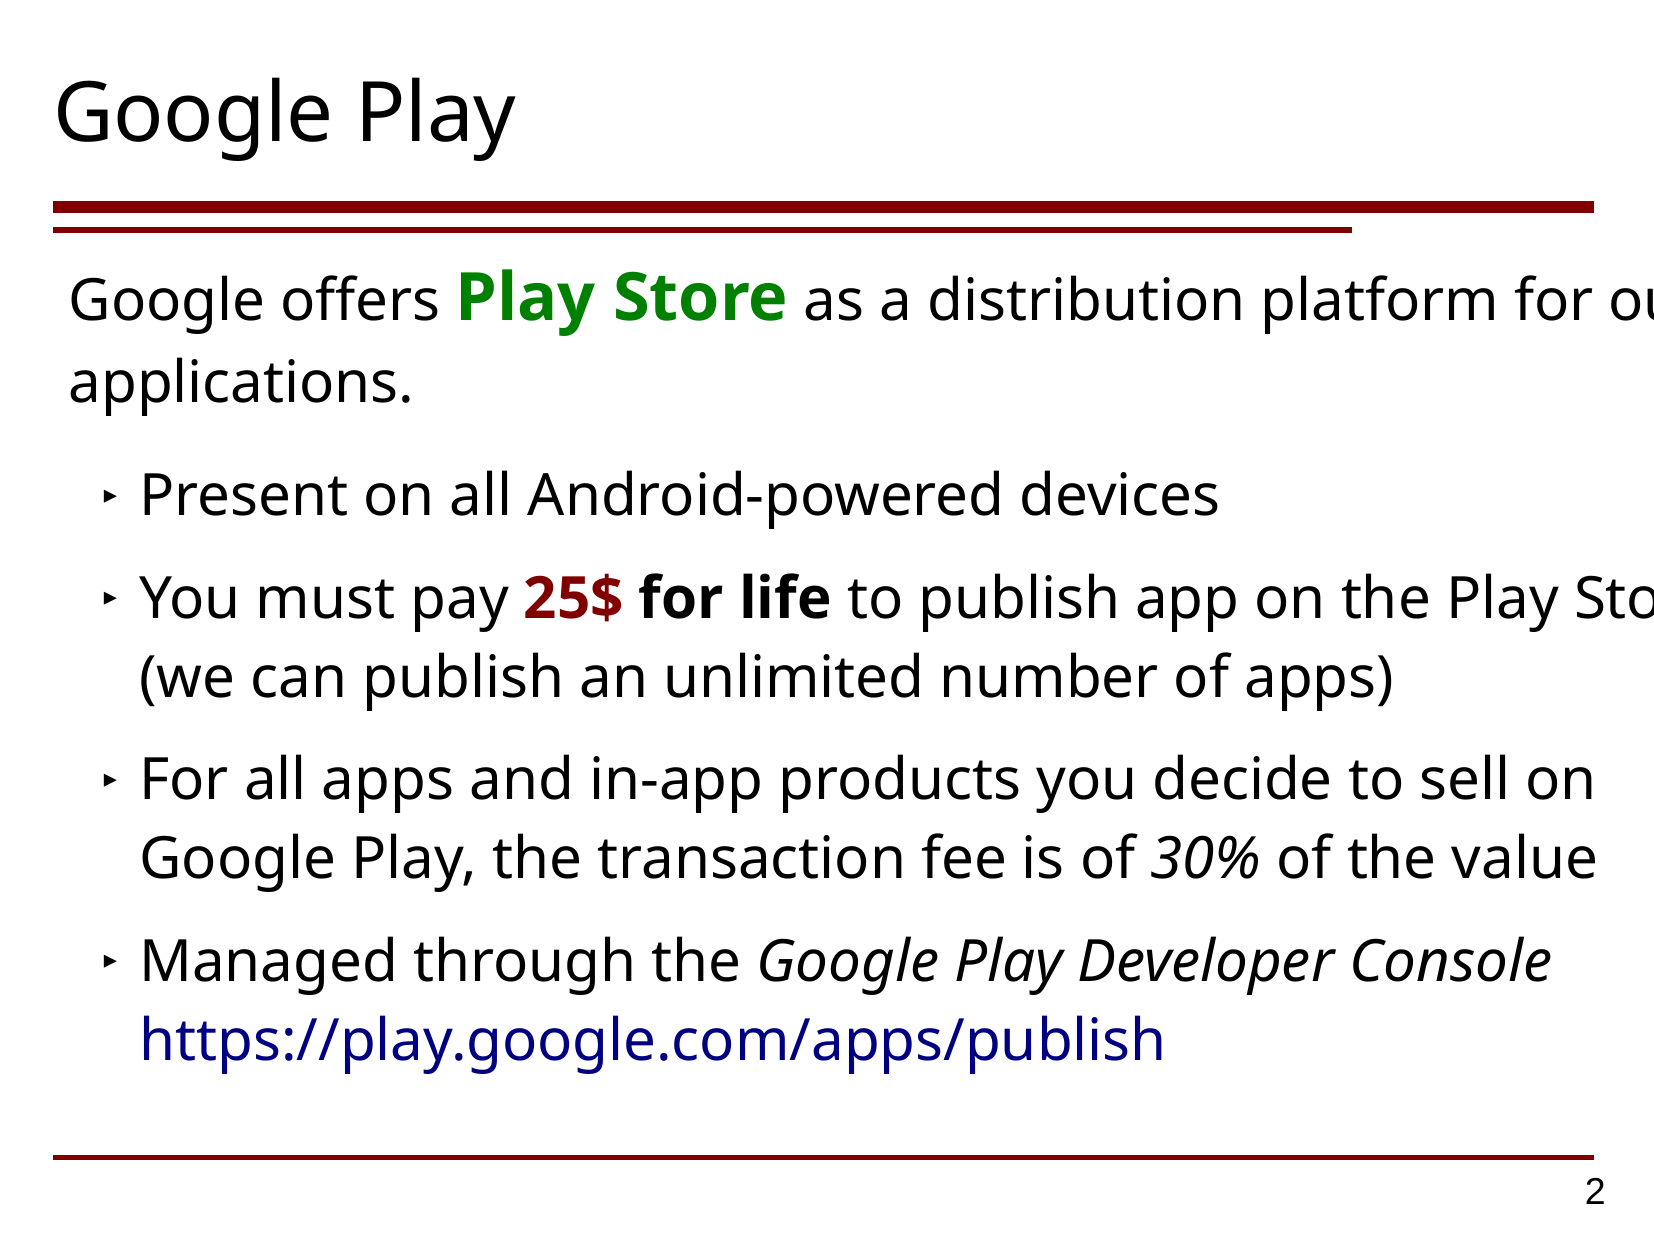

# Google Play
Google offers Play Store as a distribution platform for our
applications.
Present on all Android-powered devices
You must pay 25$ for life to publish app on the Play Store
(we can publish an unlimited number of apps)
For all apps and in-app products you decide to sell on
Google Play, the transaction fee is of 30% of the value
Managed through the Google Play Developer Console
https://play.google.com/apps/publish